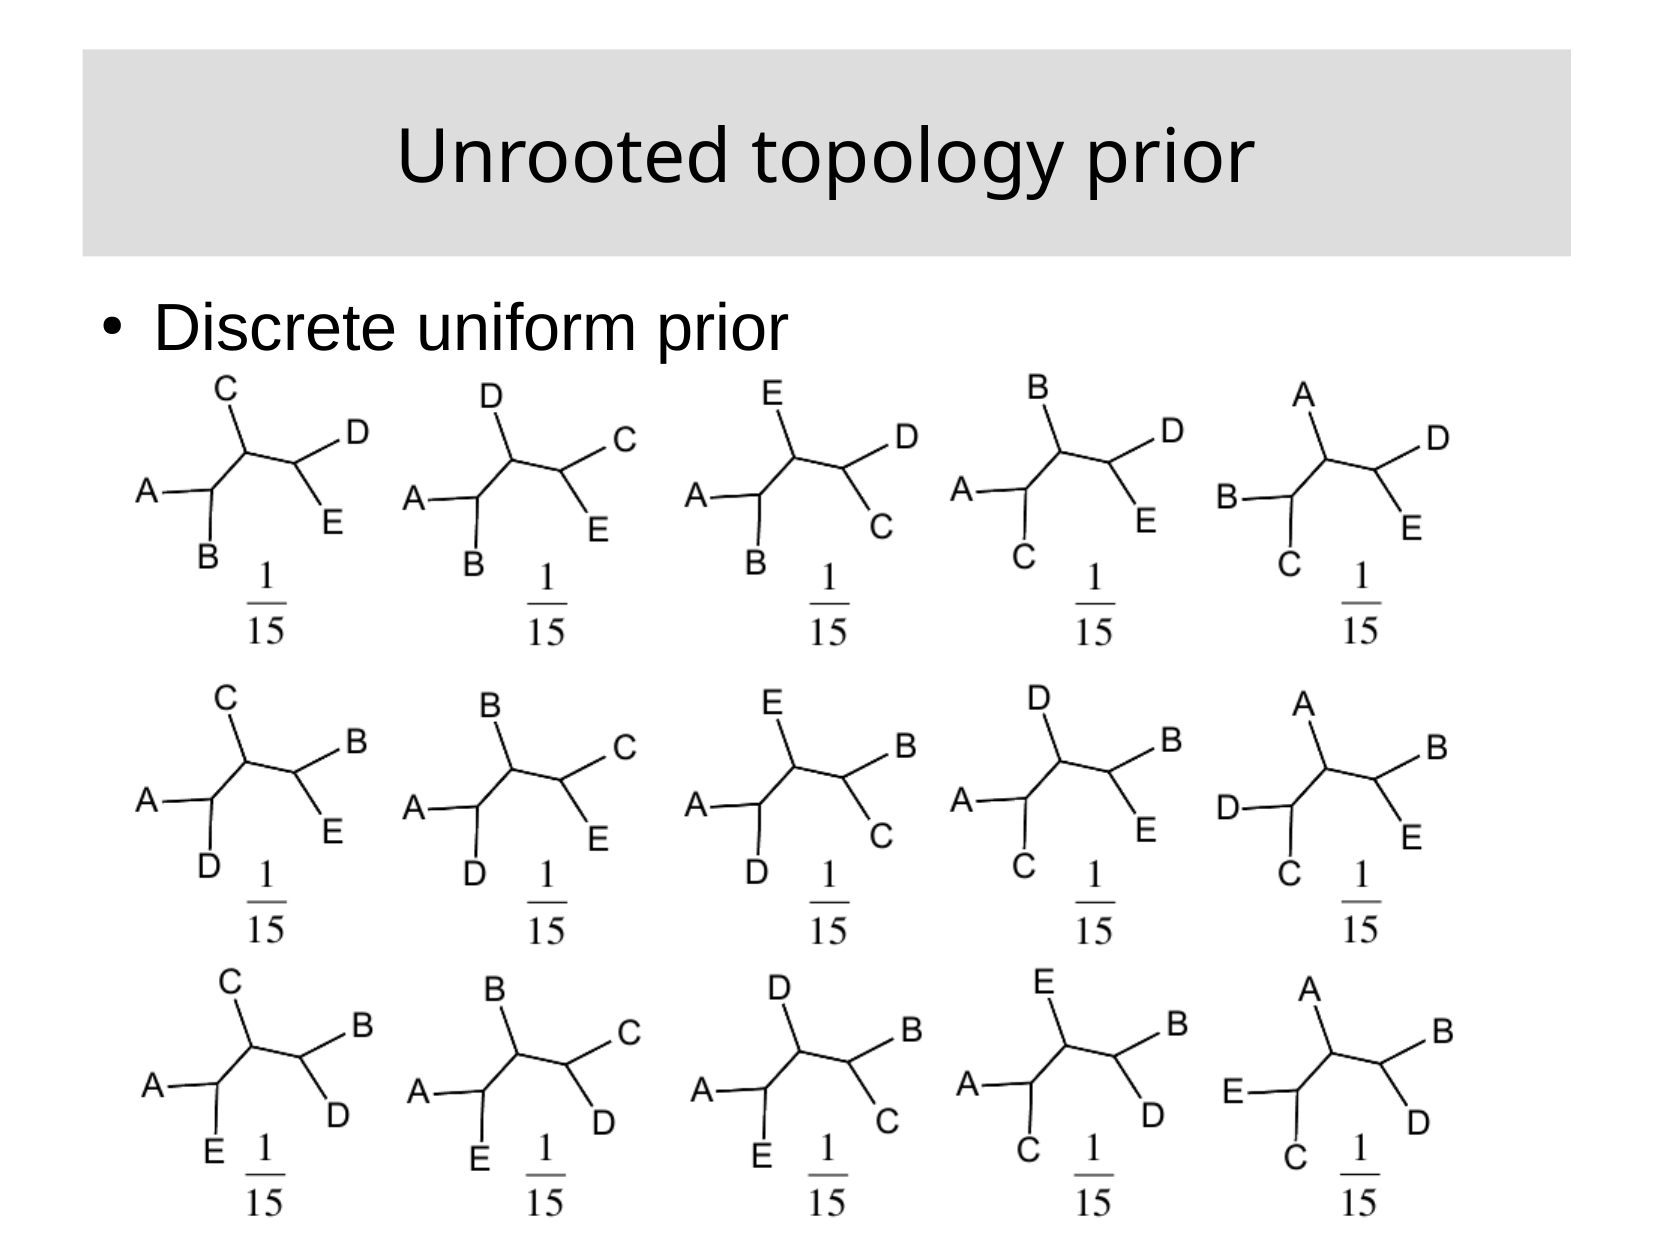

# Unrooted topology prior
Discrete uniform prior